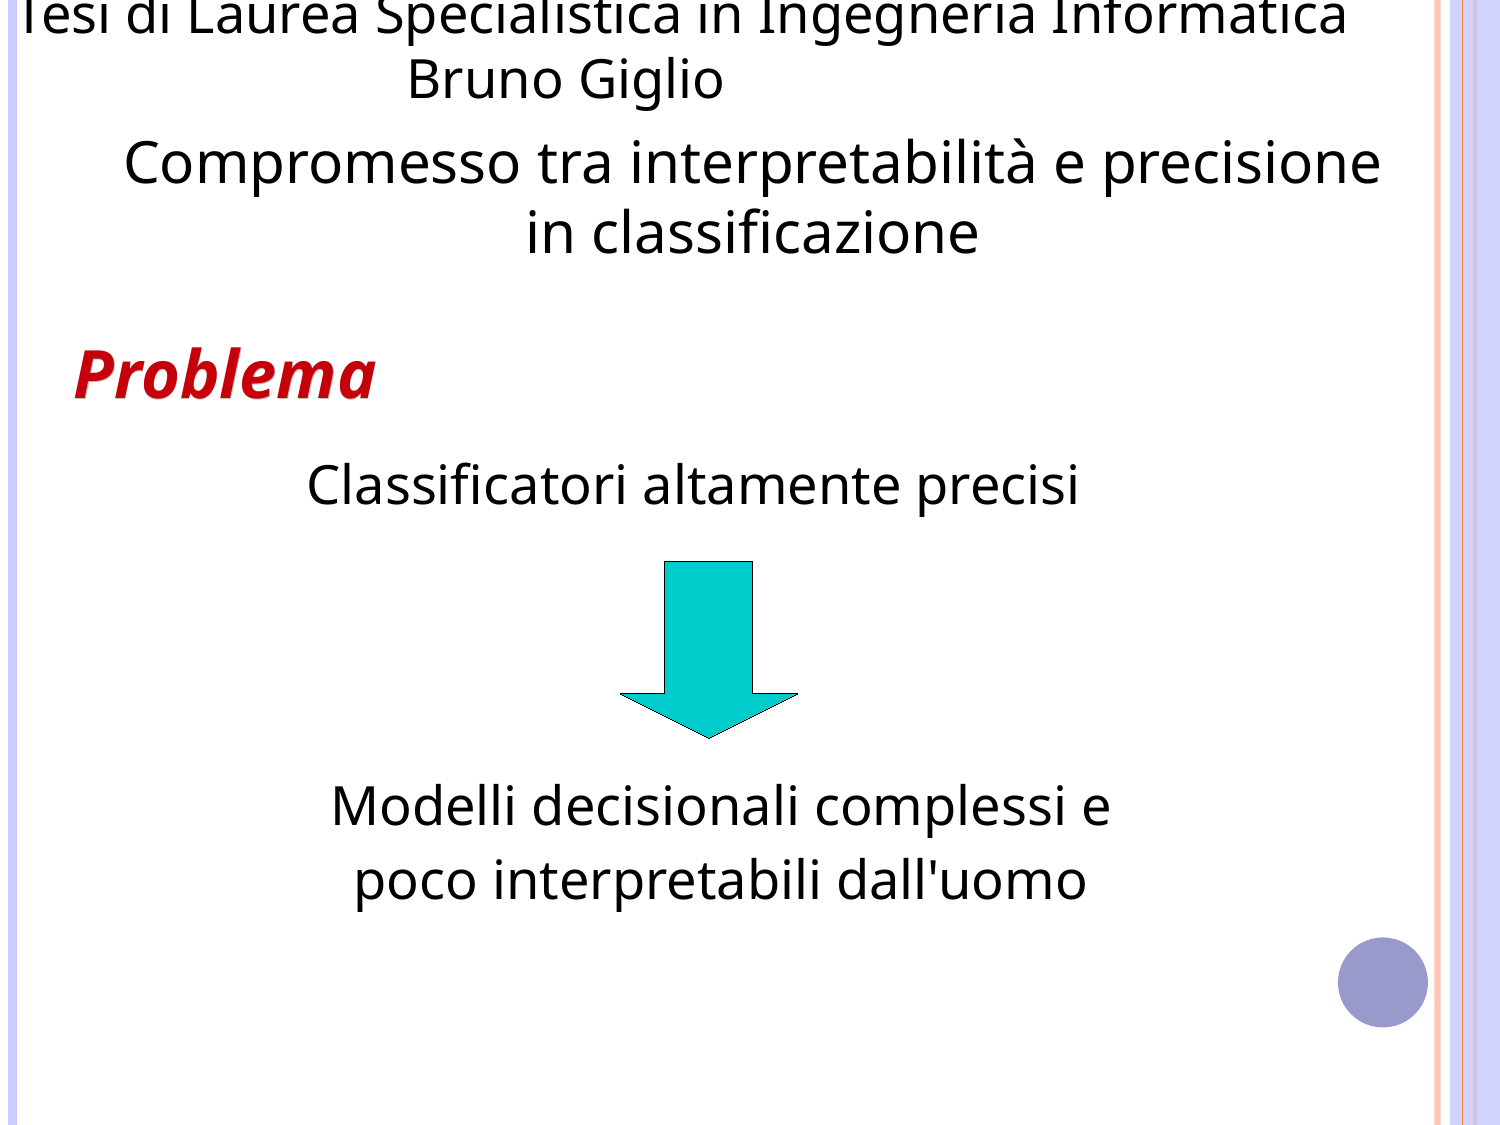

Tesi di Laurea Specialistica in Ingegneria Informatica Bruno Giglio
Compromesso tra interpretabilità e precisione
in classificazione
Problema
# Classificatori altamente precisi
Modelli decisionali complessi e poco interpretabili dall'uomo